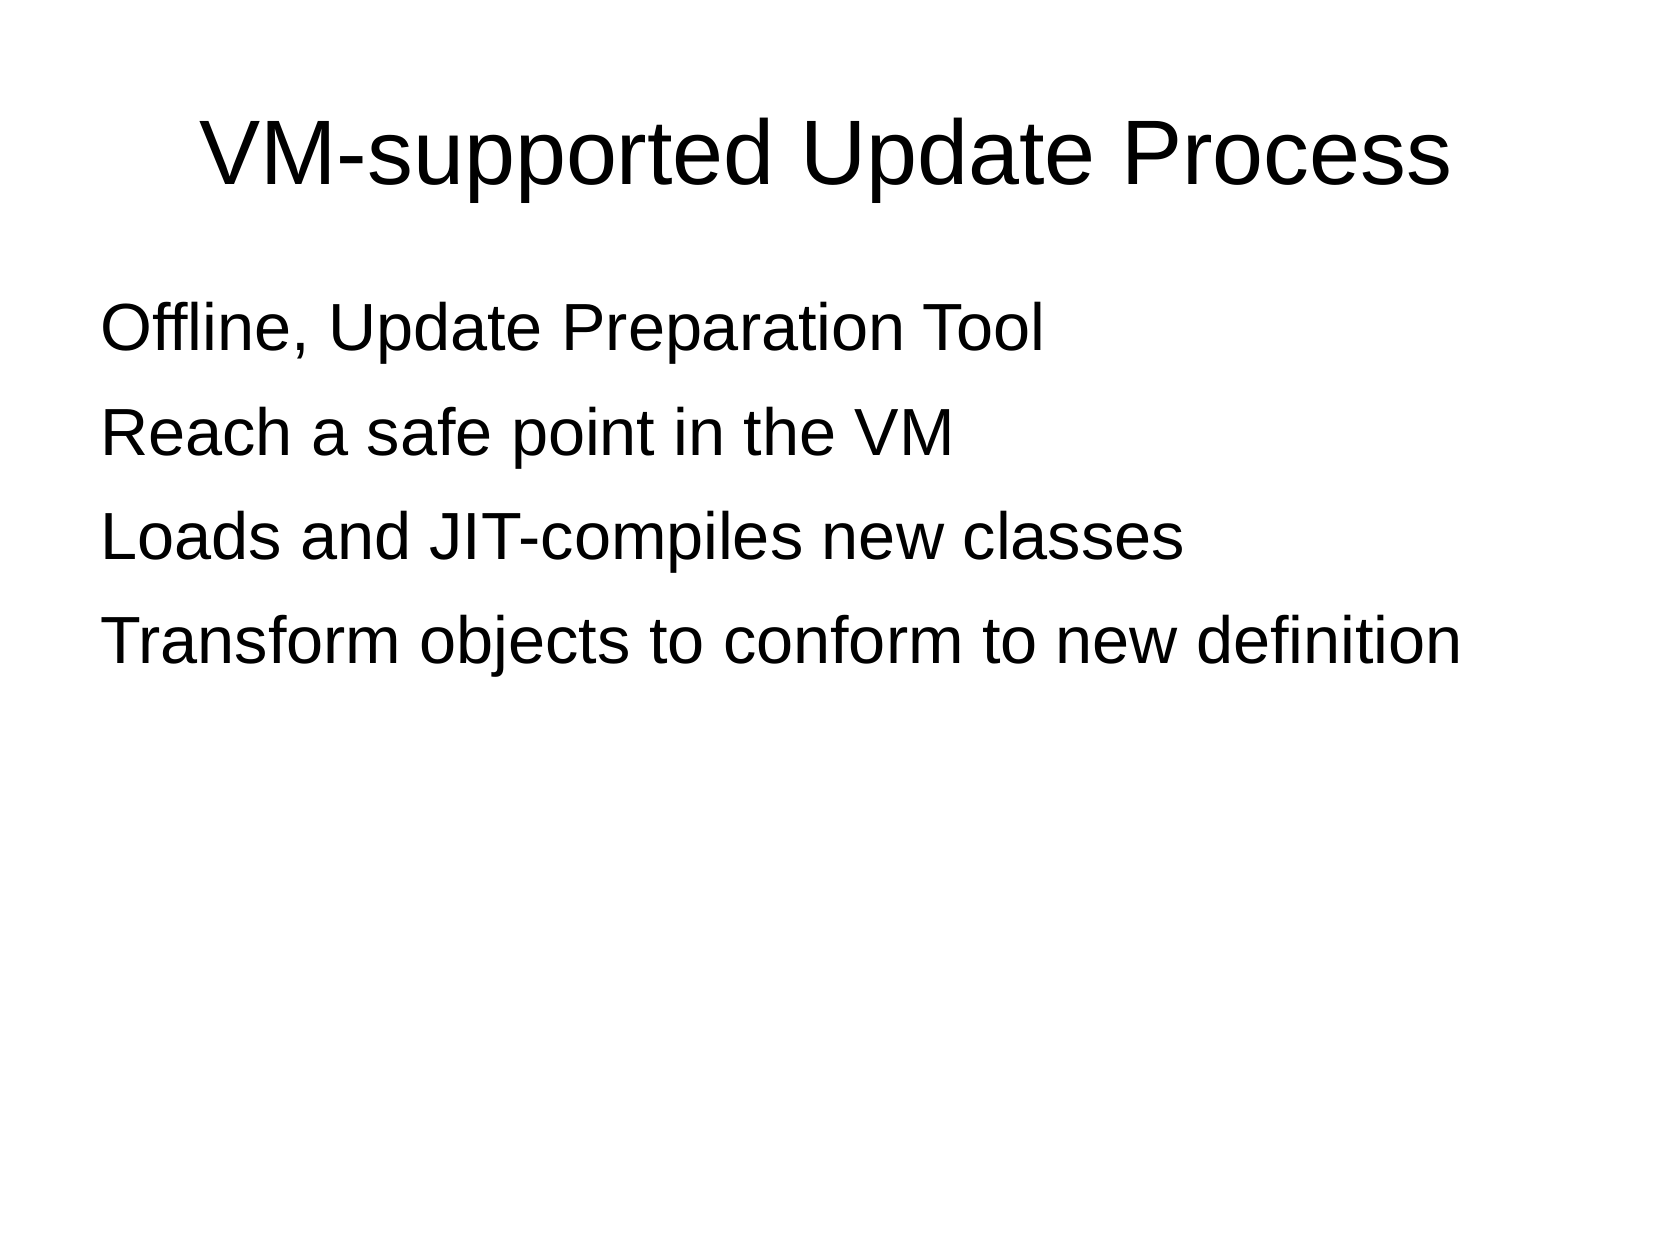

# VM-supported Update Process
Offline, Update Preparation Tool
Reach a safe point in the VM
Loads and JIT-compiles new classes
Transform objects to conform to new definition